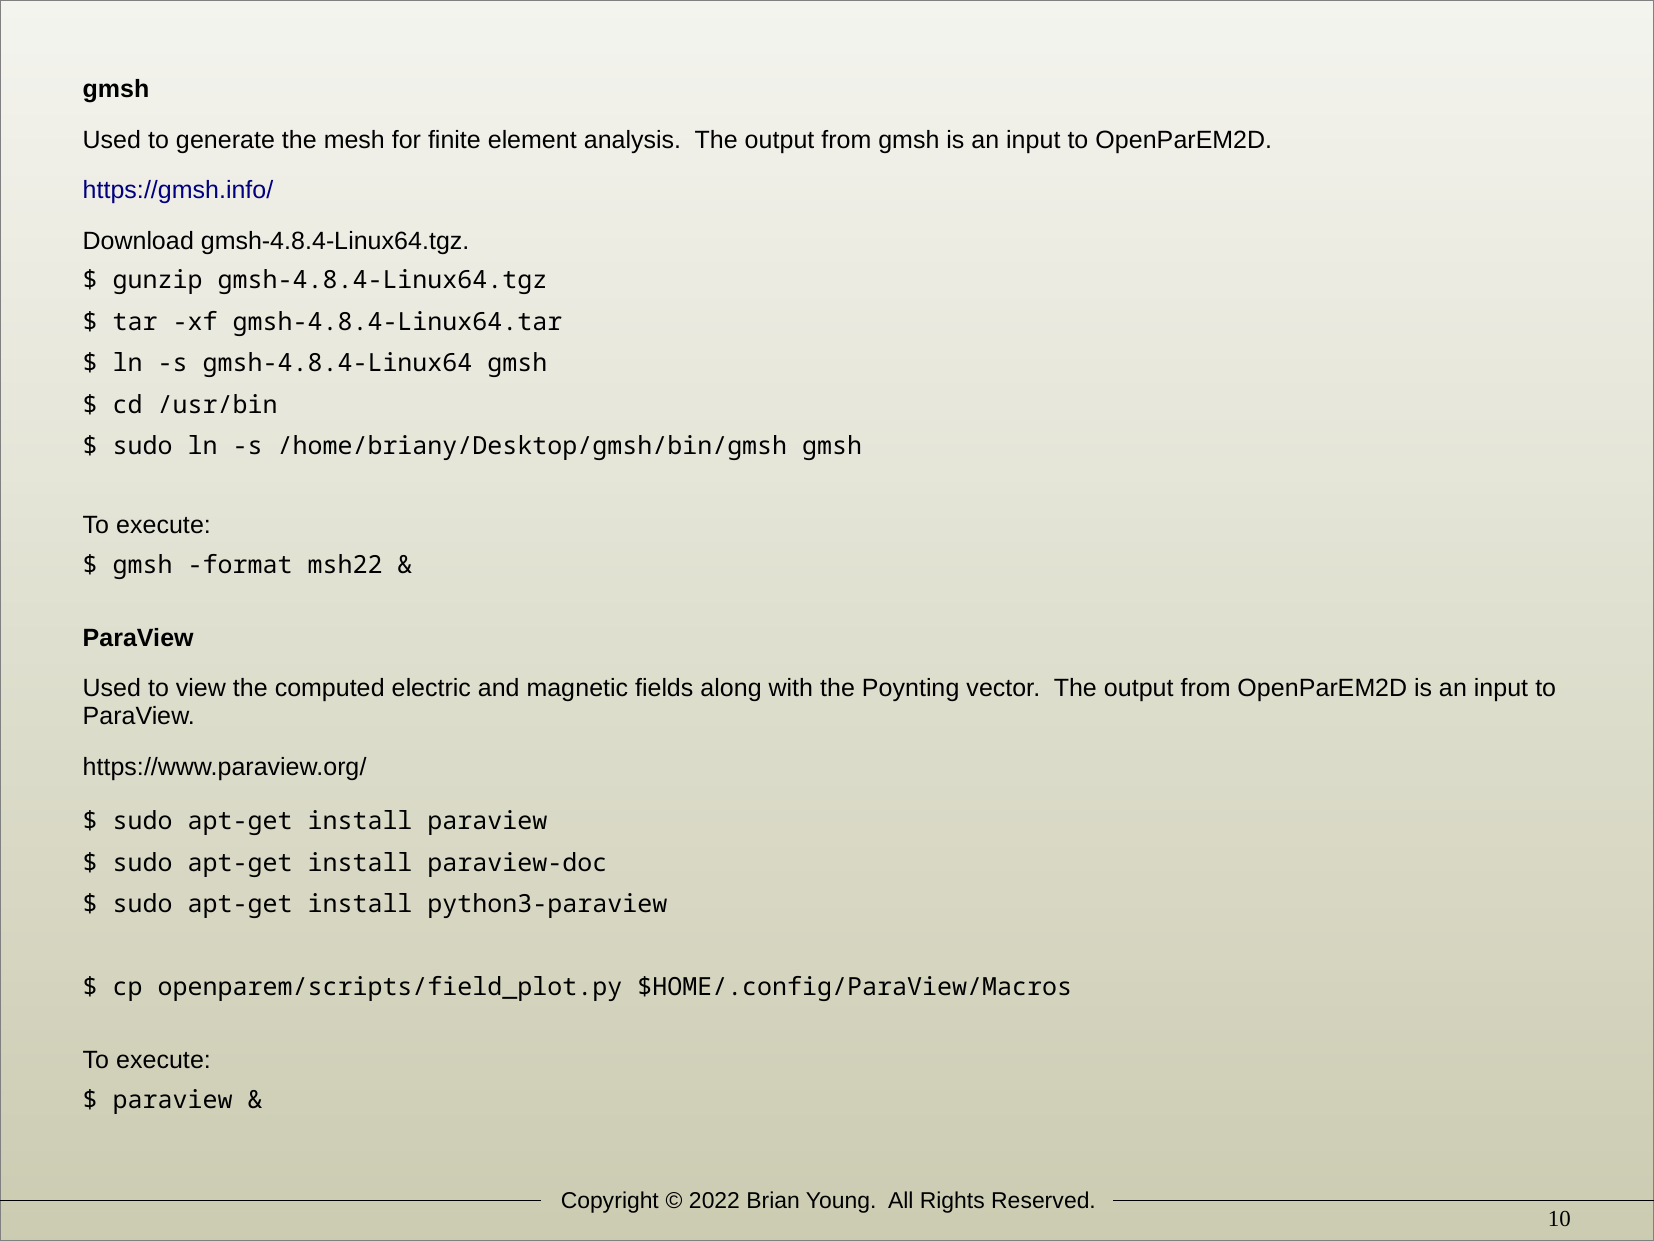

# gmsh
Used to generate the mesh for finite element analysis. The output from gmsh is an input to OpenParEM2D.
https://gmsh.info/
Download gmsh-4.8.4-Linux64.tgz.
$ gunzip gmsh-4.8.4-Linux64.tgz
$ tar -xf gmsh-4.8.4-Linux64.tar
$ ln -s gmsh-4.8.4-Linux64 gmsh
$ cd /usr/bin
$ sudo ln -s /home/briany/Desktop/gmsh/bin/gmsh gmsh
To execute:
$ gmsh -format msh22 &
ParaView
Used to view the computed electric and magnetic fields along with the Poynting vector. The output from OpenParEM2D is an input to ParaView.
https://www.paraview.org/
$ sudo apt-get install paraview
$ sudo apt-get install paraview-doc
$ sudo apt-get install python3-paraview
$ cp openparem/scripts/field_plot.py $HOME/.config/ParaView/Macros
To execute:
$ paraview &
10